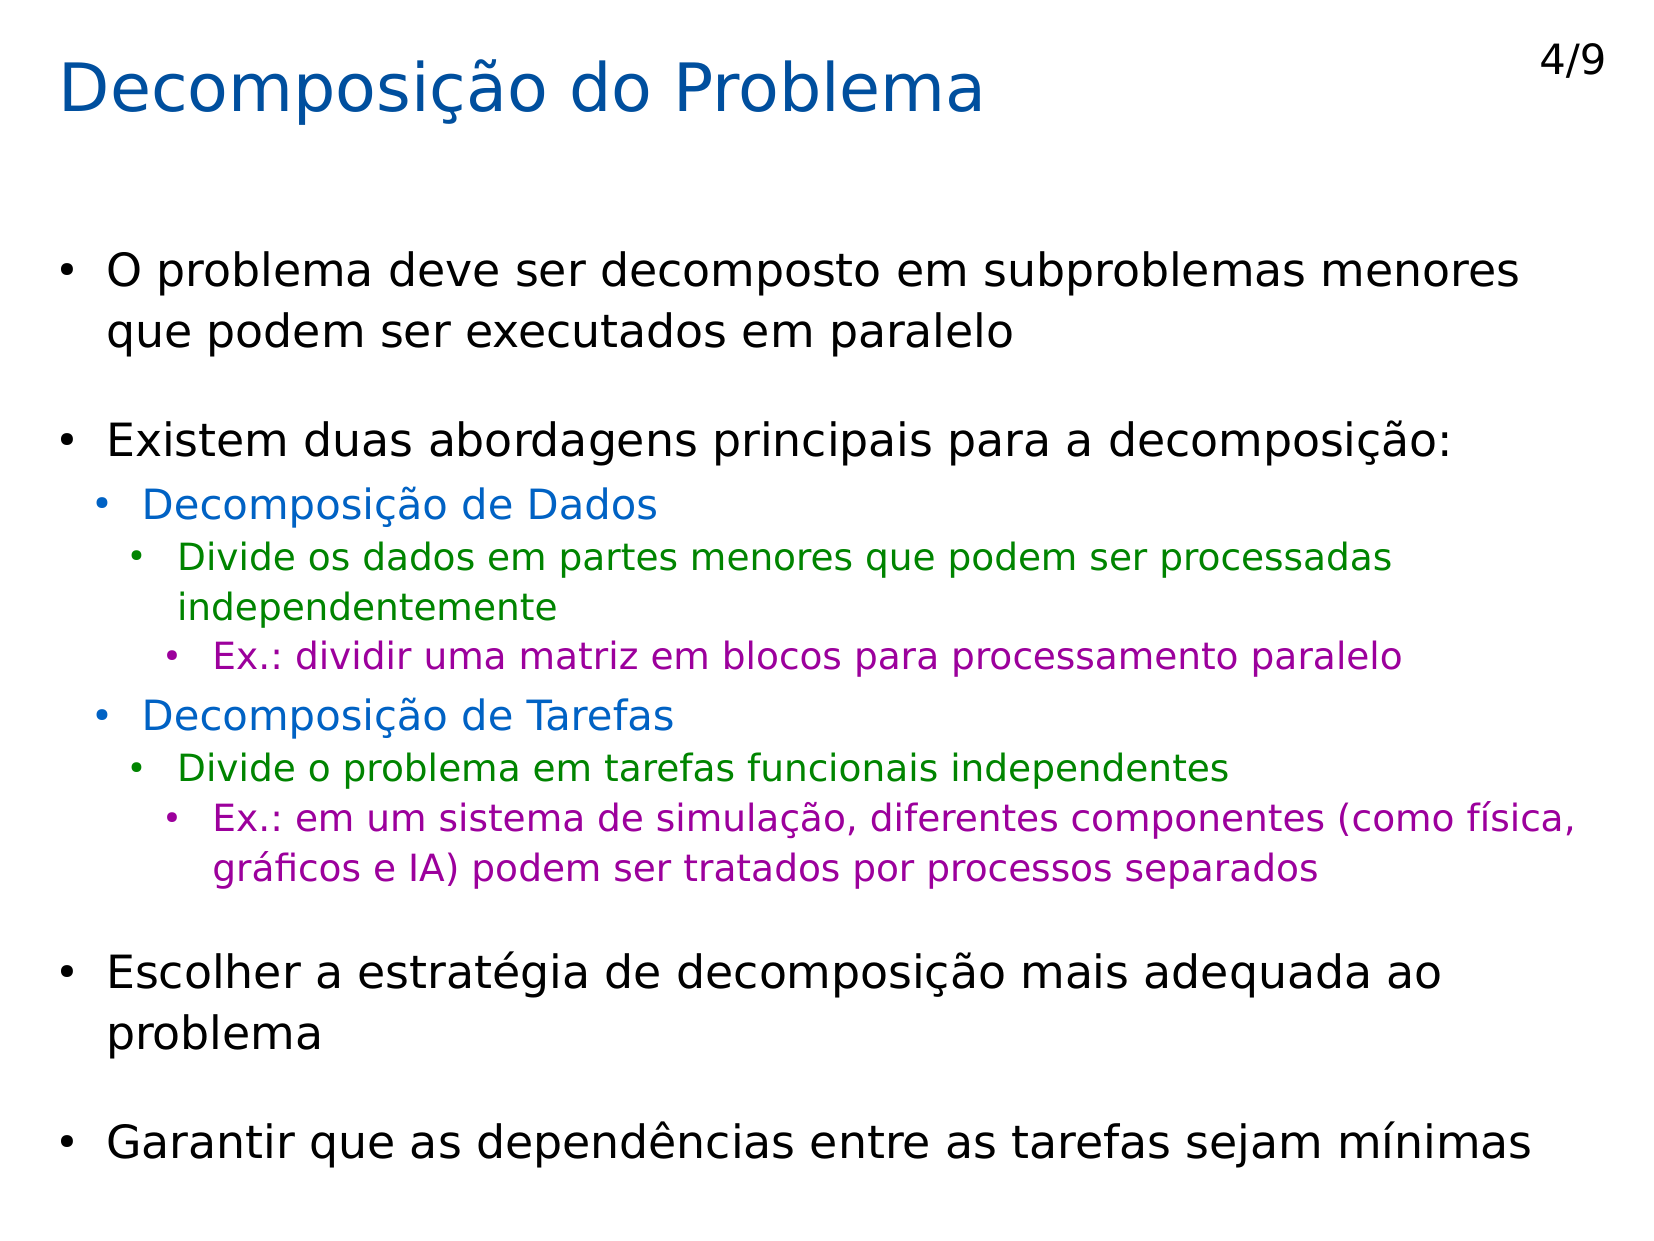

# Decomposição do Problema
4
O problema deve ser decomposto em subproblemas menores que podem ser executados em paralelo
Existem duas abordagens principais para a decomposição:
Decomposição de Dados
Divide os dados em partes menores que podem ser processadas independentemente
Ex.: dividir uma matriz em blocos para processamento paralelo
Decomposição de Tarefas
Divide o problema em tarefas funcionais independentes
Ex.: em um sistema de simulação, diferentes componentes (como física, gráficos e IA) podem ser tratados por processos separados
Escolher a estratégia de decomposição mais adequada ao problema
Garantir que as dependências entre as tarefas sejam mínimas